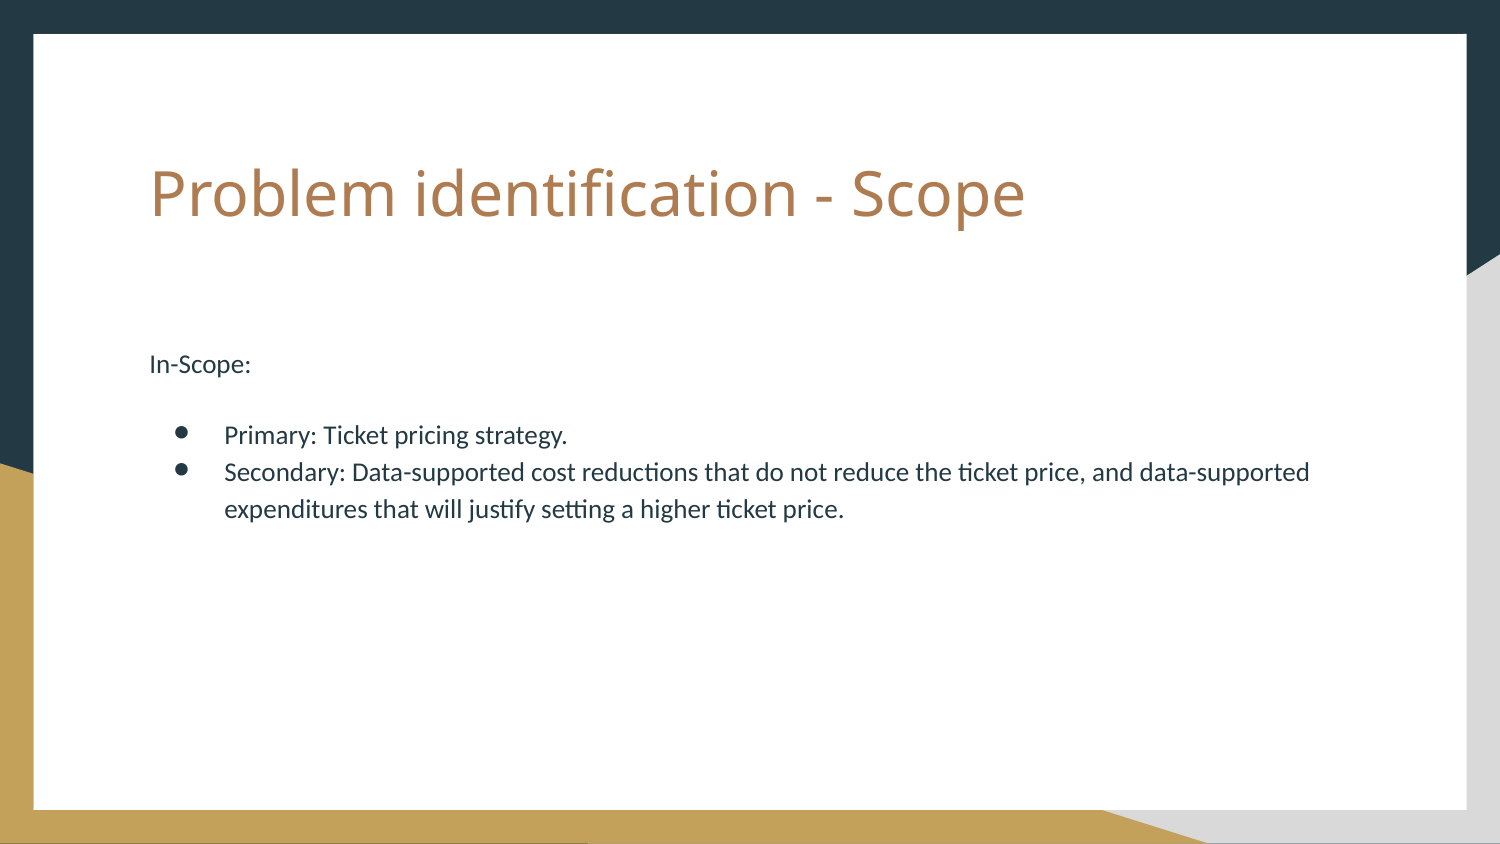

# Problem identification - Scope
In-Scope:
Primary: Ticket pricing strategy.
Secondary: Data-supported cost reductions that do not reduce the ticket price, and data-supported expenditures that will justify setting a higher ticket price.